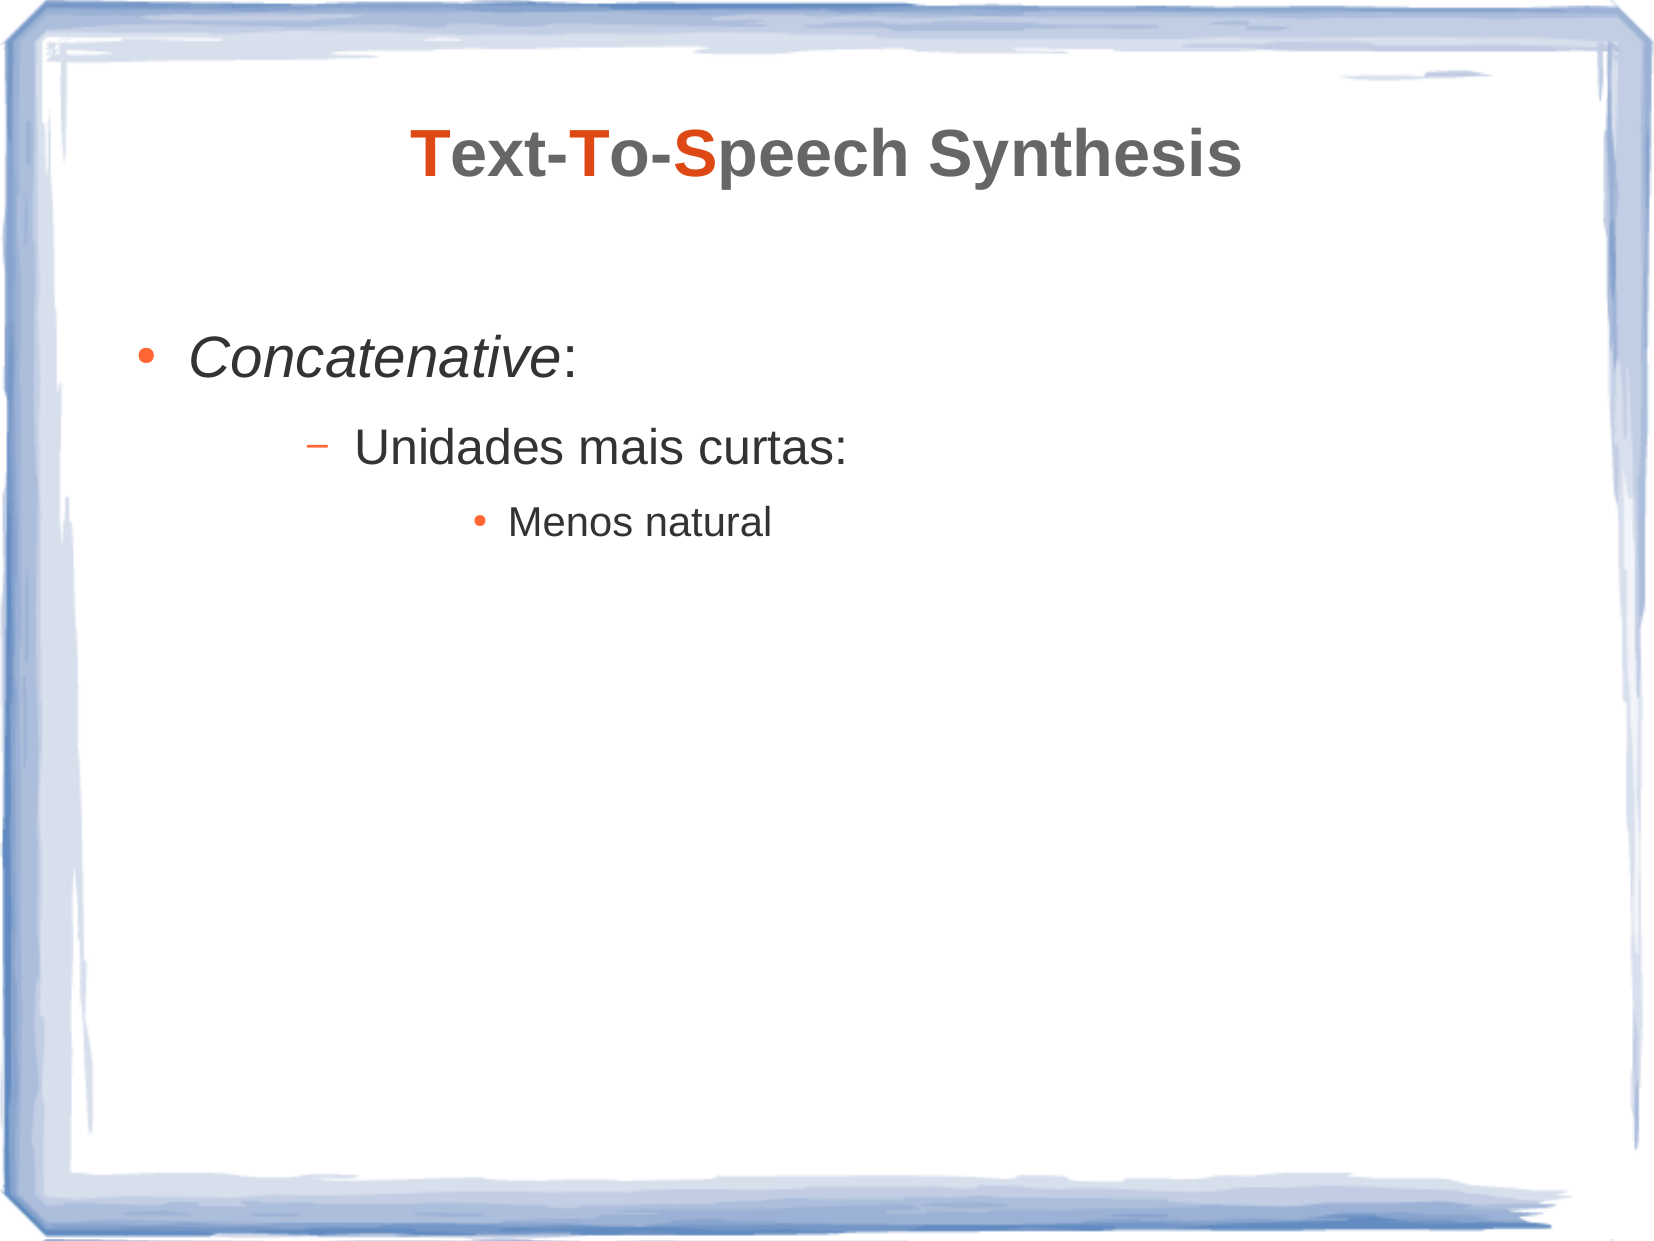

# Text-To-Speech Synthesis
Concatenative:
Unidades mais curtas:
Menos natural